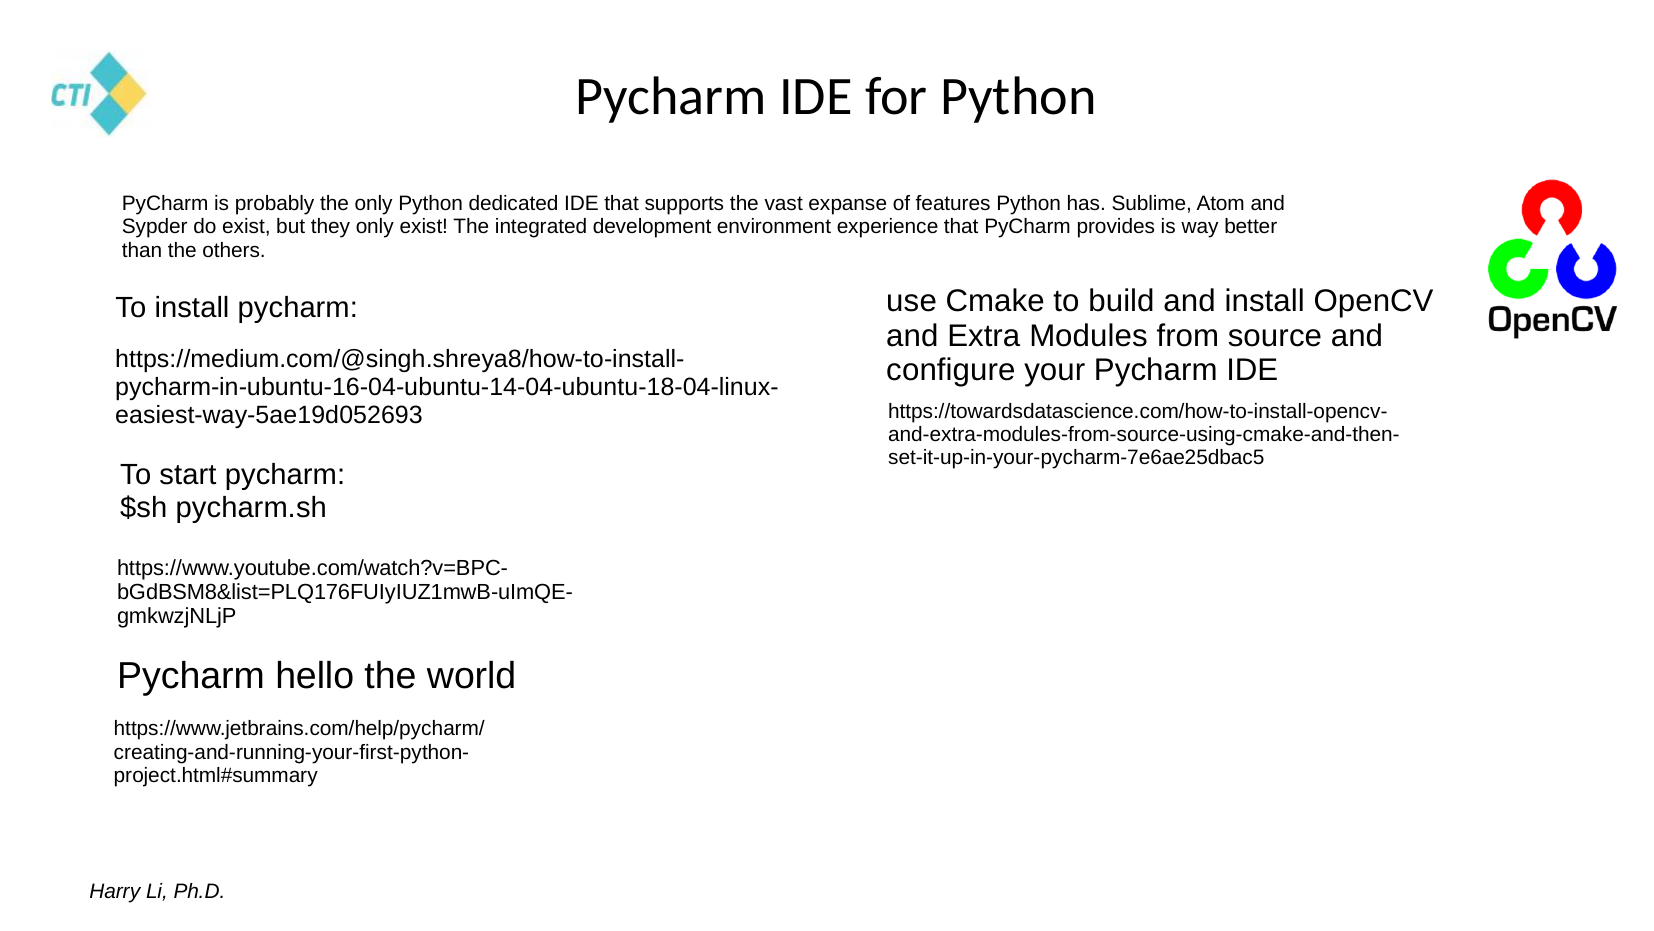

Pycharm IDE for Python
PyCharm is probably the only Python dedicated IDE that supports the vast expanse of features Python has. Sublime, Atom and Sypder do exist, but they only exist! The integrated development environment experience that PyCharm provides is way better than the others.
use Cmake to build and install OpenCV and Extra Modules from source and configure your Pycharm IDE
To install pycharm:
https://medium.com/@singh.shreya8/how-to-install-pycharm-in-ubuntu-16-04-ubuntu-14-04-ubuntu-18-04-linux-easiest-way-5ae19d052693
https://towardsdatascience.com/how-to-install-opencv-and-extra-modules-from-source-using-cmake-and-then-set-it-up-in-your-pycharm-7e6ae25dbac5
To start pycharm:
$sh pycharm.sh
https://www.youtube.com/watch?v=BPC-bGdBSM8&list=PLQ176FUIyIUZ1mwB-uImQE-gmkwzjNLjP
Pycharm hello the world
https://www.jetbrains.com/help/pycharm/creating-and-running-your-first-python-project.html#summary
Harry Li, Ph.D.